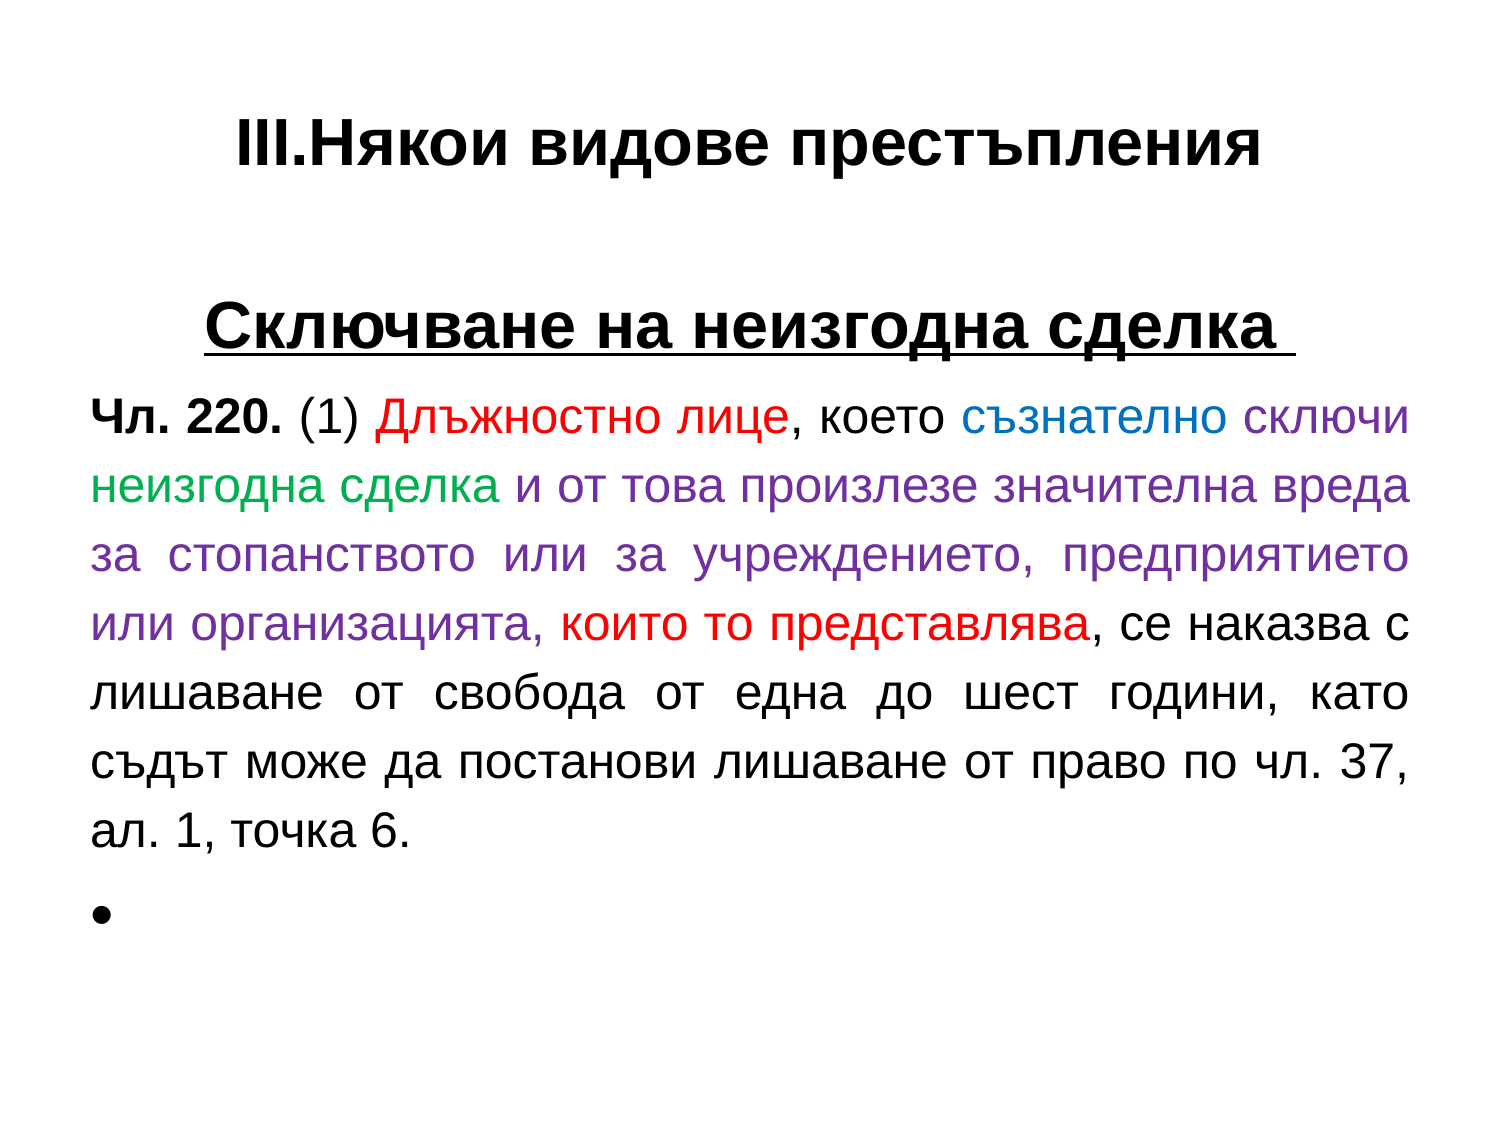

# III.Някои видове престъпления
Сключване на неизгодна сделка
Чл. 220. (1) Длъжностно лице, което съзнателно сключи неизгодна сделка и от това произлезе значителна вреда за стопанството или за учреждението, предприятието или организацията, които то представлява, се наказва с лишаване от свобода от една до шест години, като съдът може да постанови лишаване от право по чл. 37, ал. 1, точка 6.